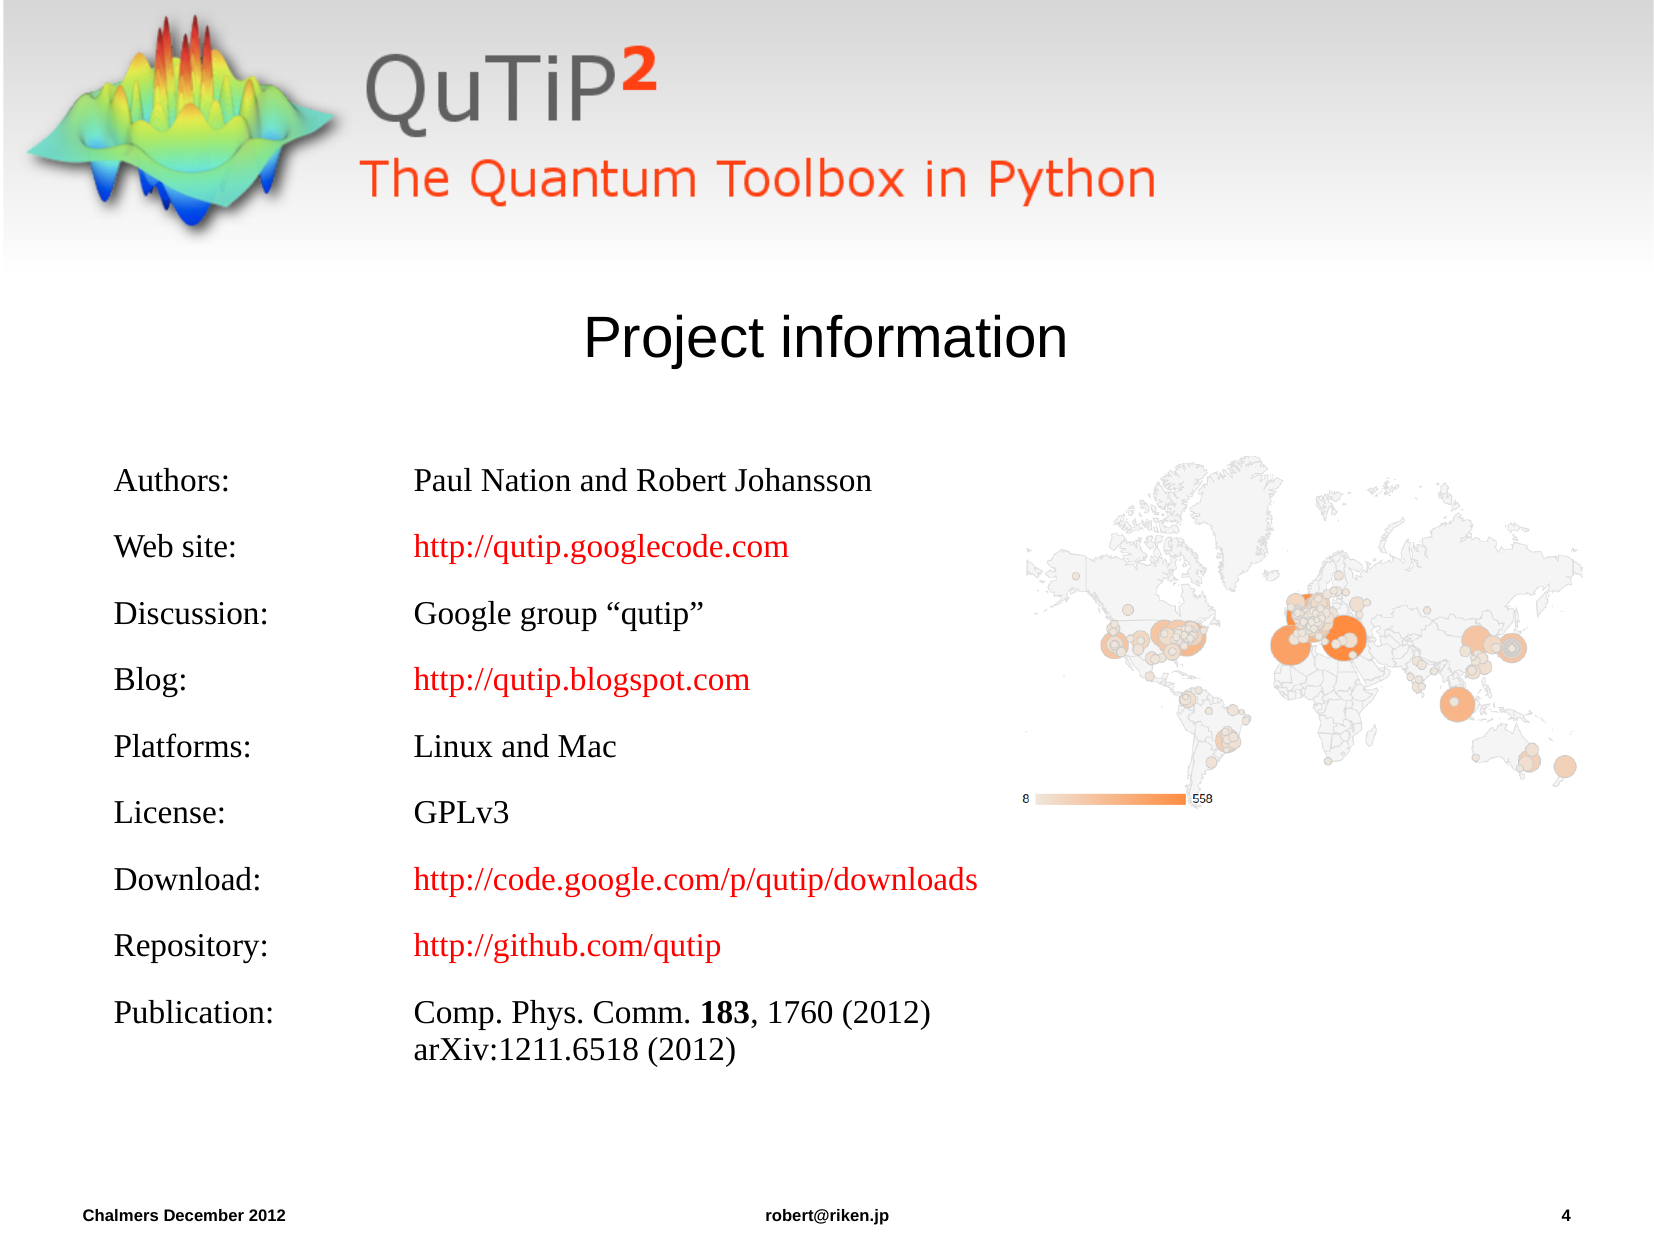

# Project information
Authors:			Paul Nation and Robert Johansson
Web site: 			http://qutip.googlecode.com
Discussion:		Google group “qutip”
Blog: 			http://qutip.blogspot.com
Platforms: 			Linux and Mac
License:			GPLv3
Download:			http://code.google.com/p/qutip/downloads
Repository:		http://github.com/qutip
Publication:		Comp. Phys. Comm. 183, 1760 (2012)
				arXiv:1211.6518 (2012)
4